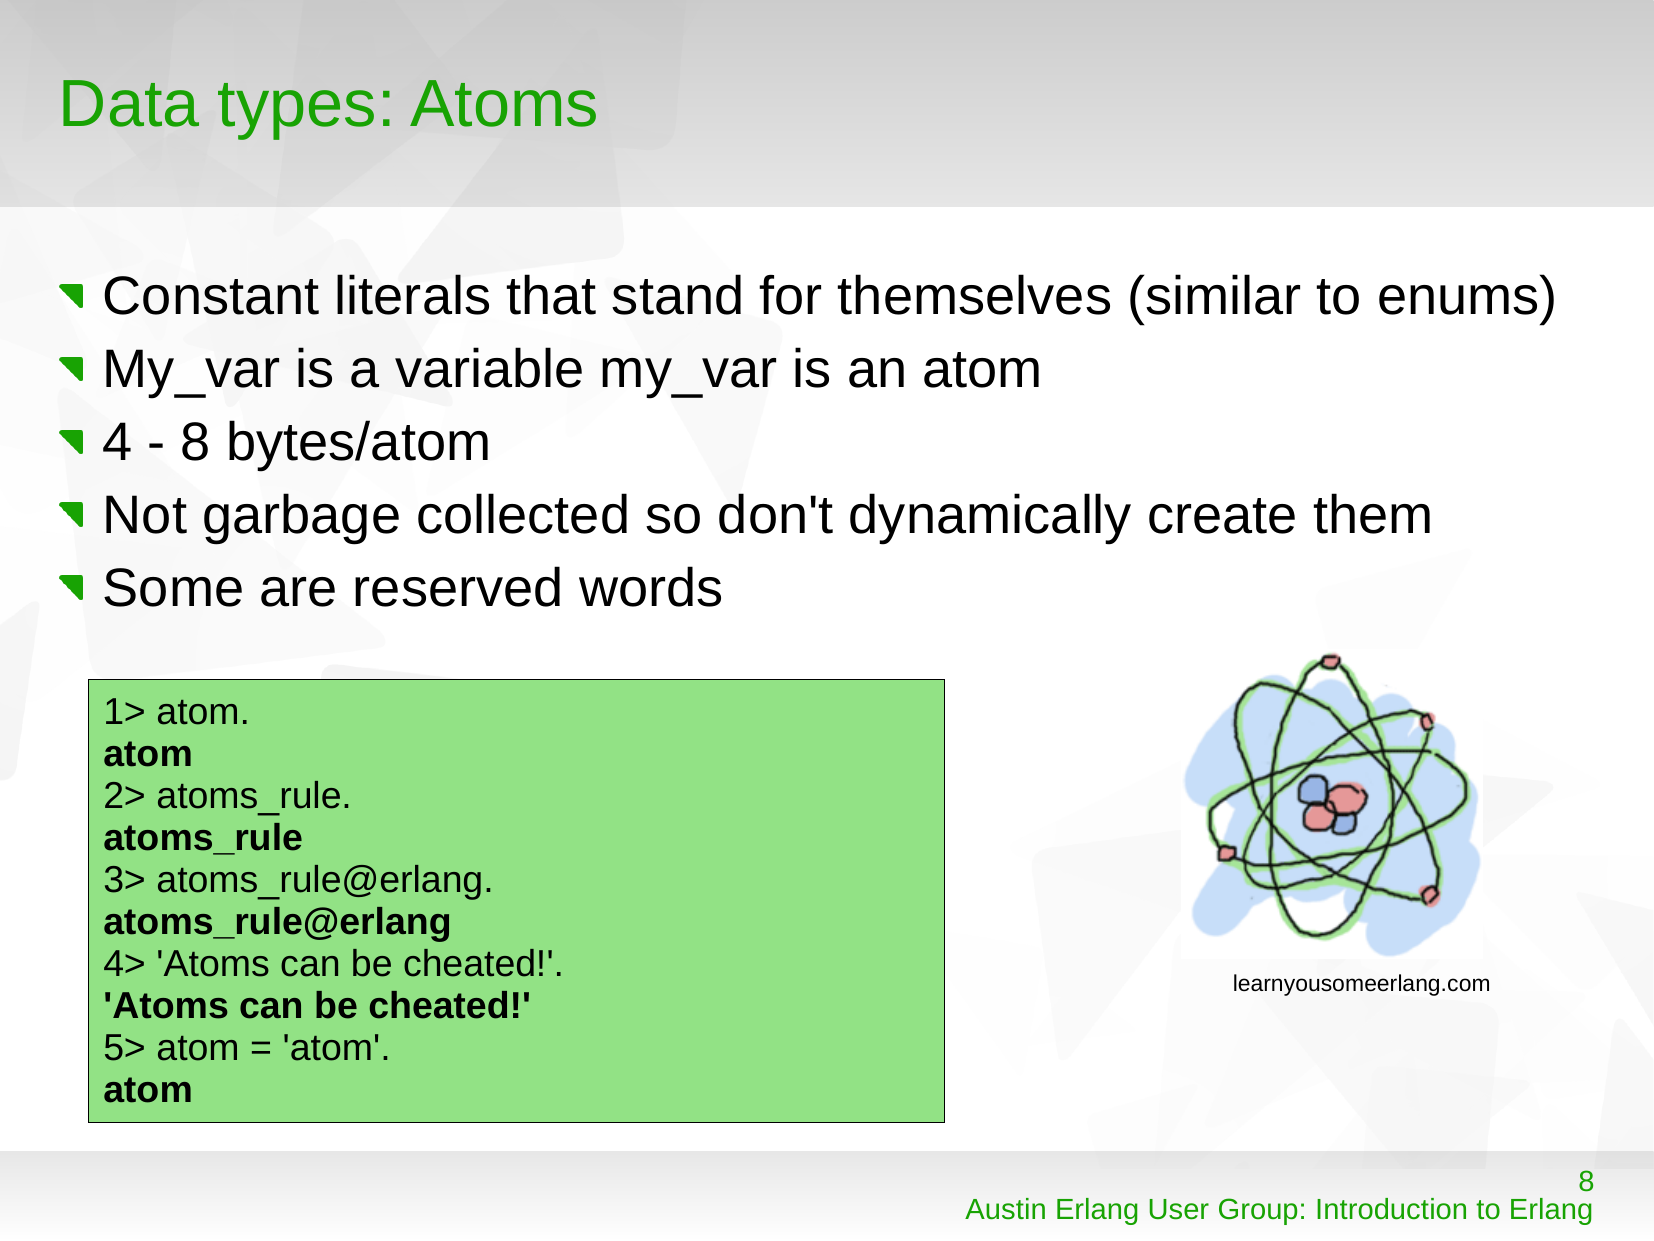

# Data types: Atoms
Constant literals that stand for themselves (similar to enums)
My_var is a variable my_var is an atom
4 - 8 bytes/atom
Not garbage collected so don't dynamically create them
Some are reserved words
learnyousomeerlang.com
1> atom.
atom
2> atoms_rule.
atoms_rule
3> atoms_rule@erlang.
atoms_rule@erlang
4> 'Atoms can be cheated!'.
'Atoms can be cheated!'
5> atom = 'atom'.
atom
8
Austin Erlang User Group: Introduction to Erlang